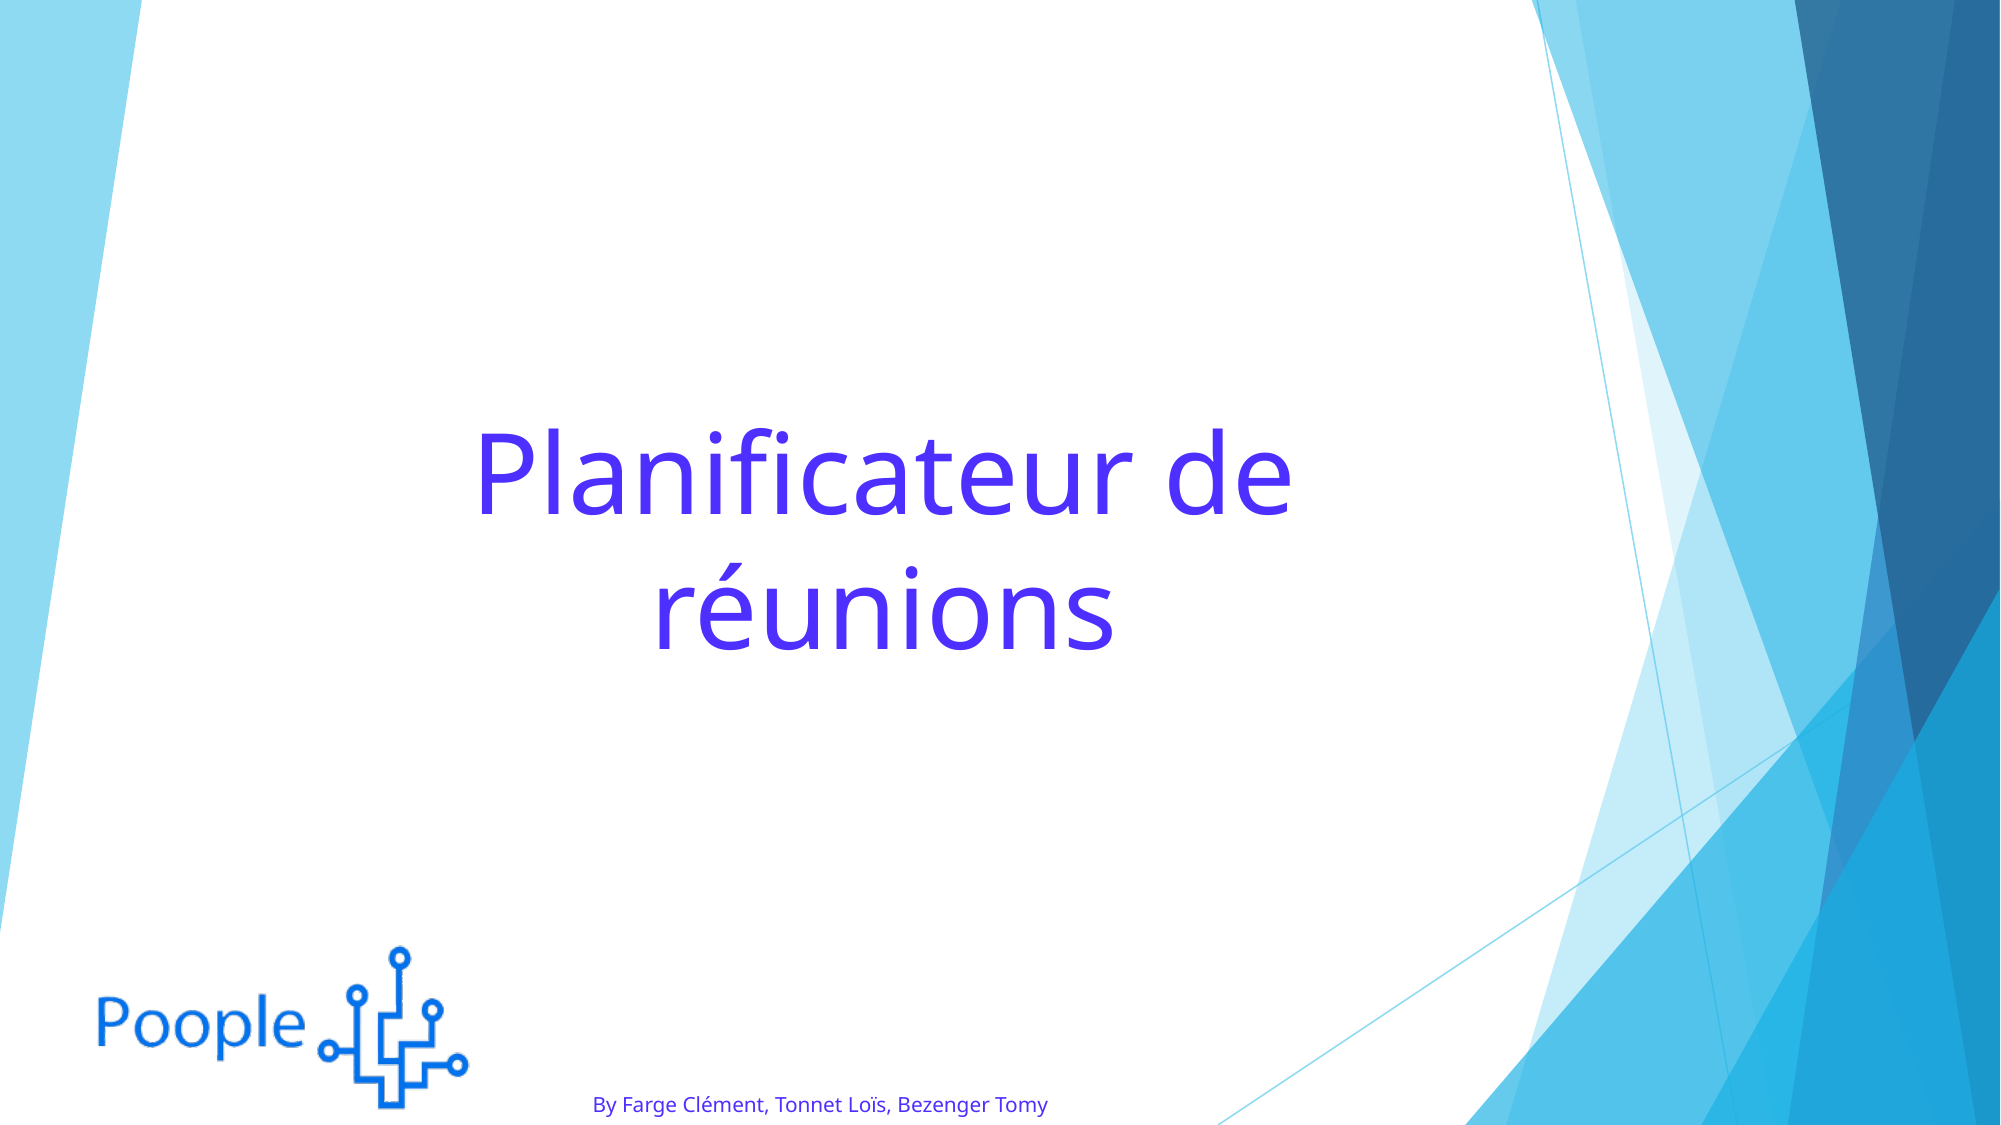

# Planificateur de réunions
By Farge Clément, Tonnet Loïs, Bezenger Tomy